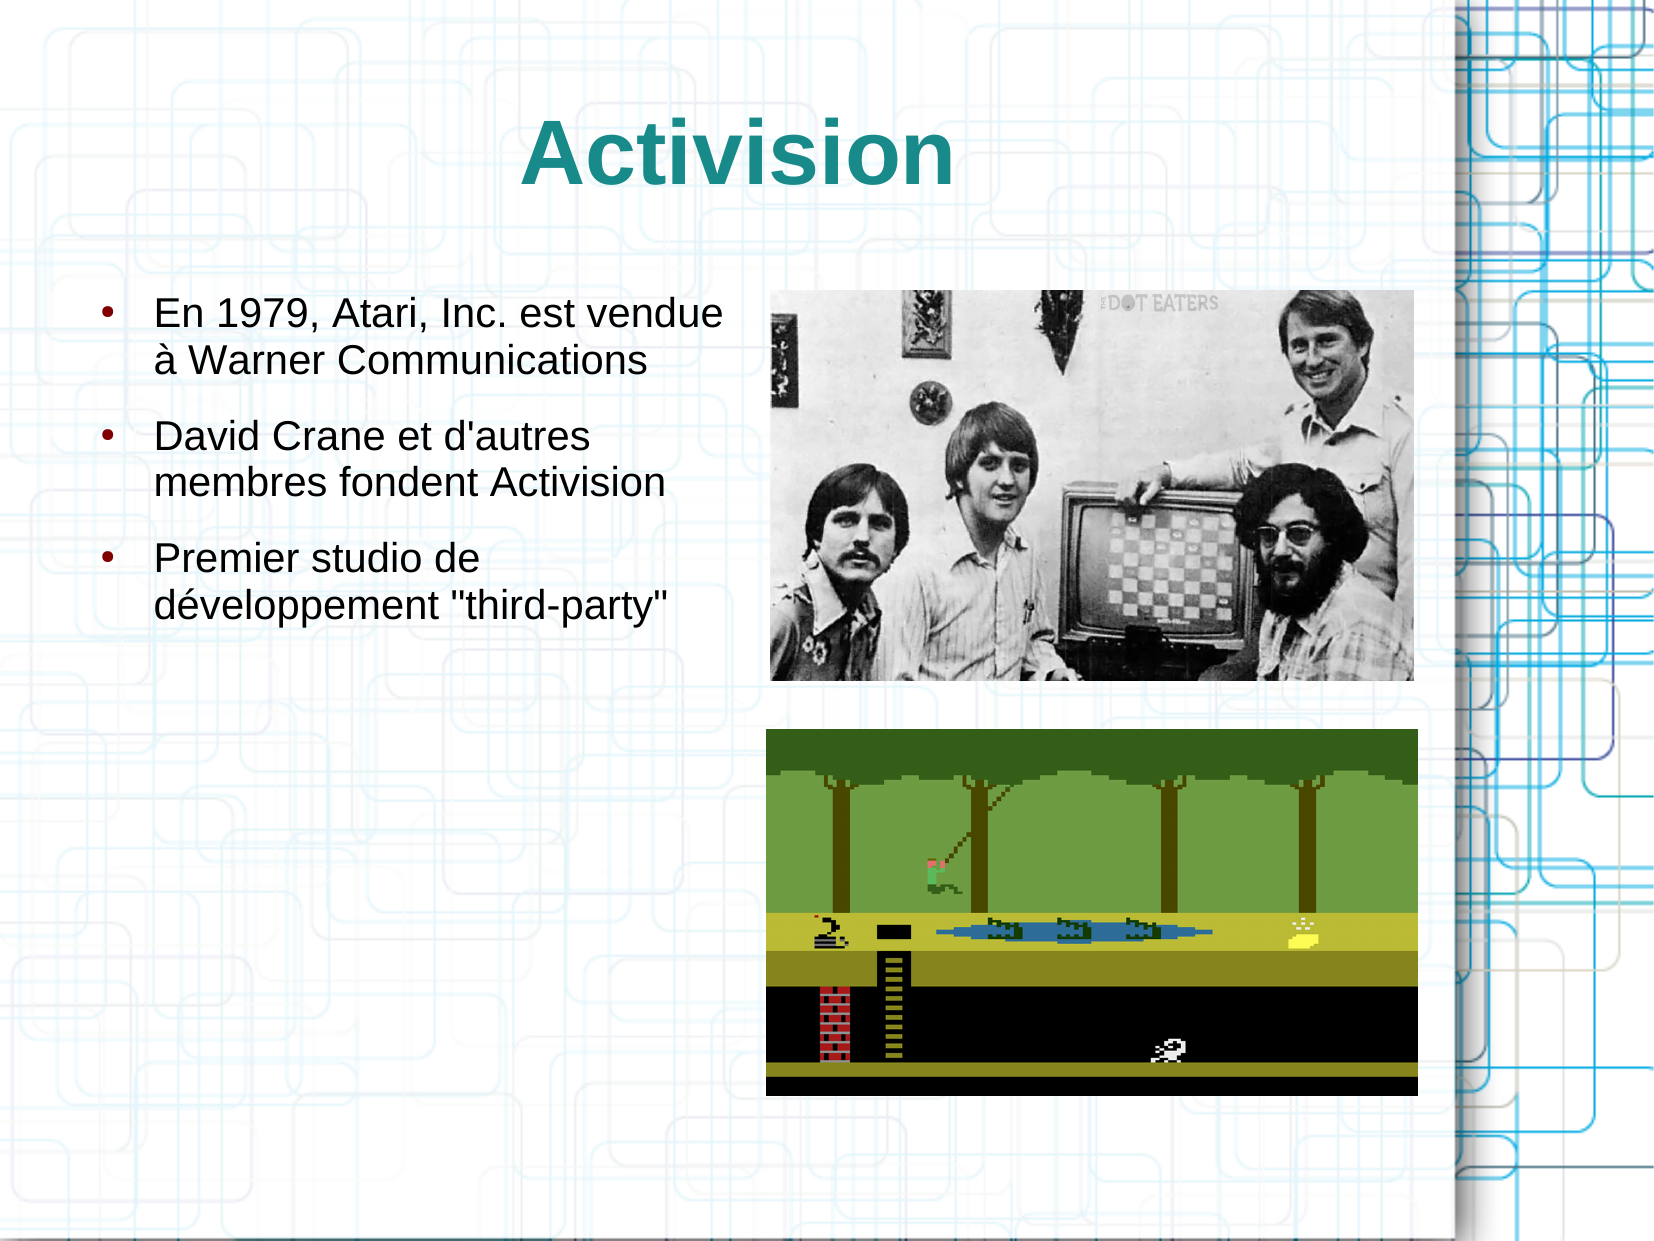

# Activision
En 1979, Atari, Inc. est vendue à Warner Communications
David Crane et d'autres membres fondent Activision
Premier studio de développement "third-party"